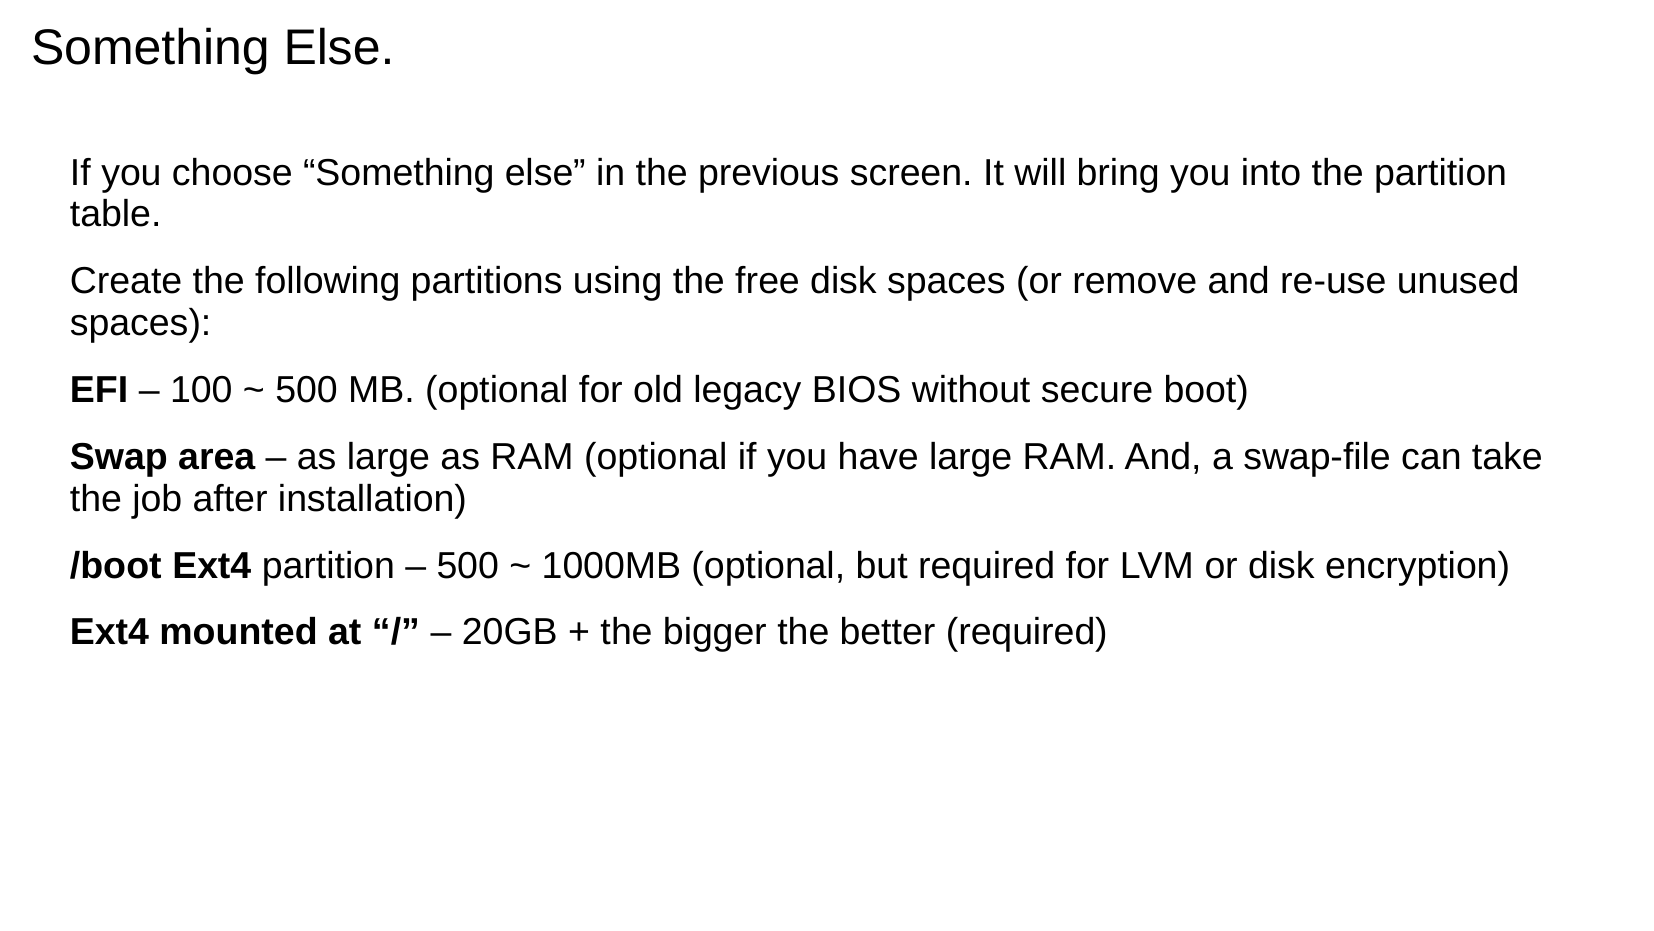

# Something Else.
If you choose “Something else” in the previous screen. It will bring you into the partition table.
Create the following partitions using the free disk spaces (or remove and re-use unused spaces):
EFI – 100 ~ 500 MB. (optional for old legacy BIOS without secure boot)
Swap area – as large as RAM (optional if you have large RAM. And, a swap-file can take the job after installation)
/boot Ext4 partition – 500 ~ 1000MB (optional, but required for LVM or disk encryption)
Ext4 mounted at “/” – 20GB + the bigger the better (required)